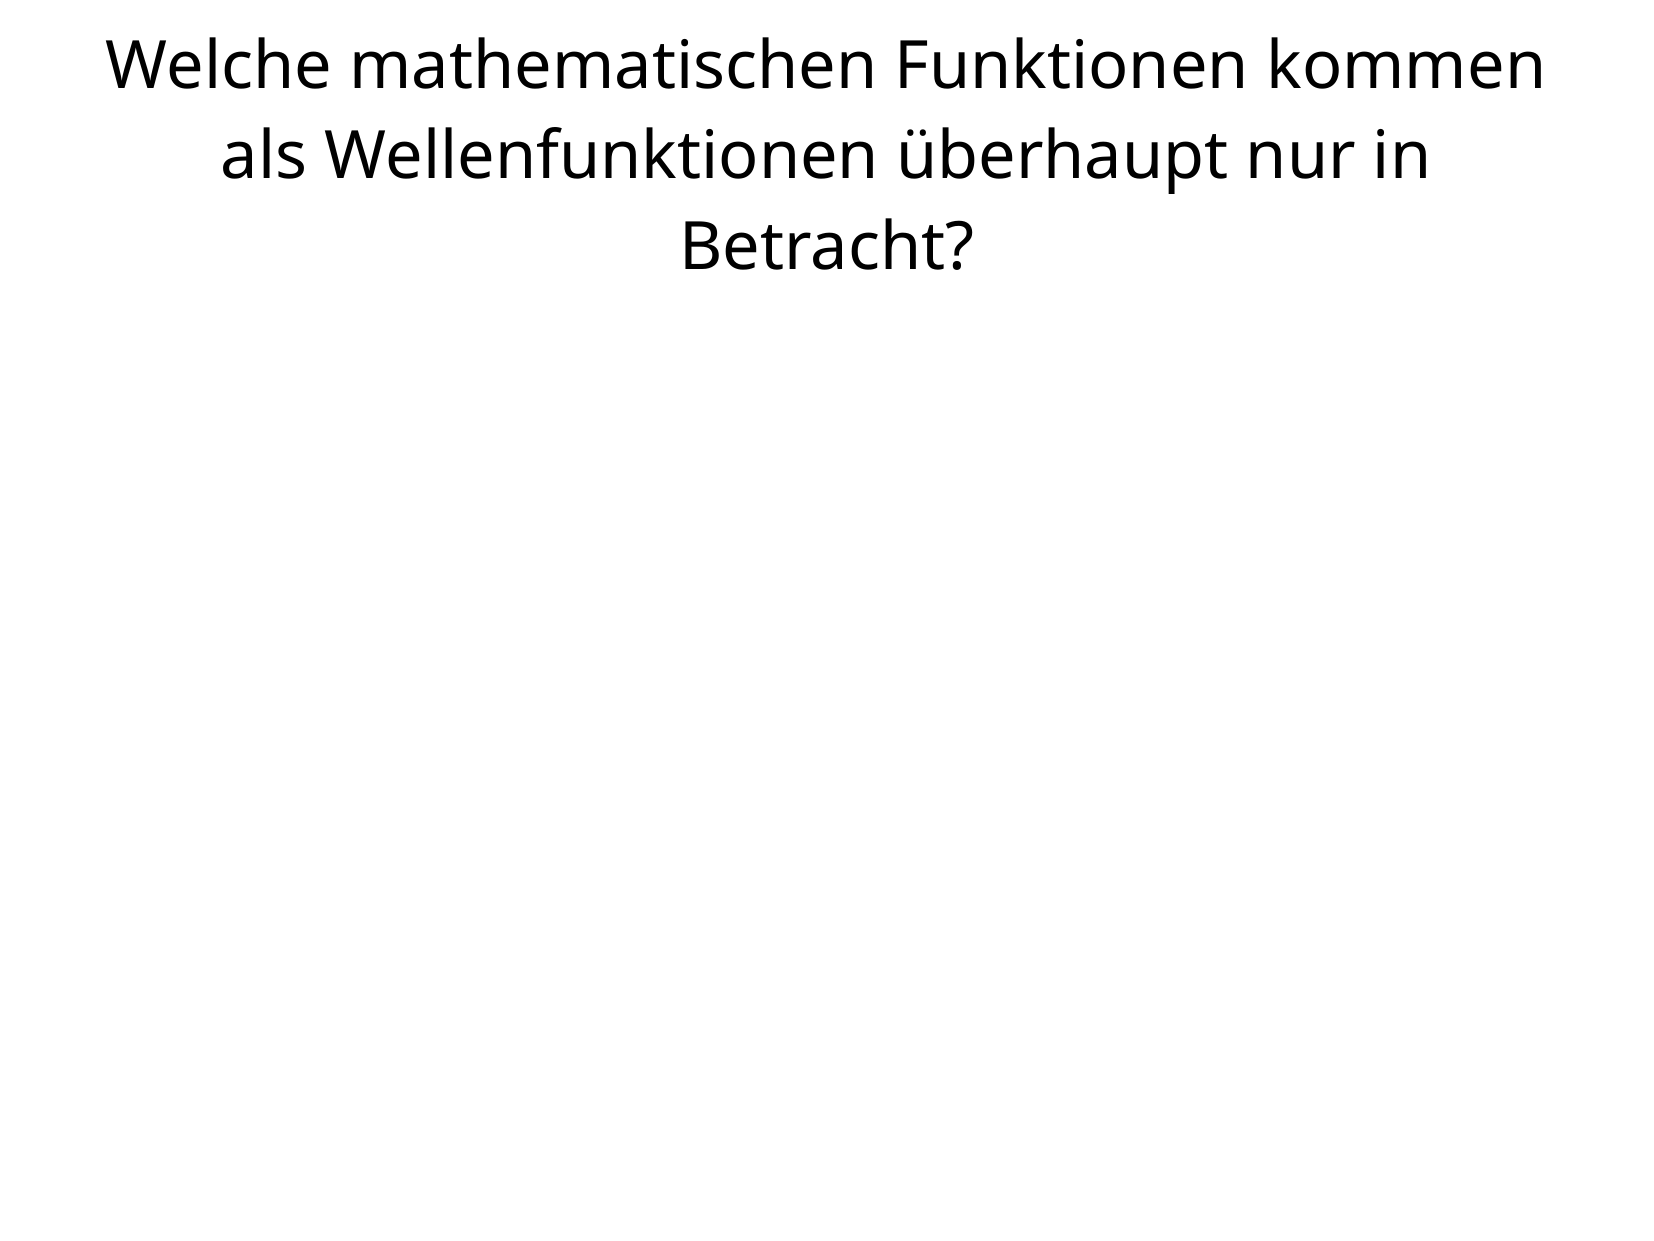

# Welche mathematischen Funktionen kommen als Wellenfunktionen überhaupt nur in Betracht?